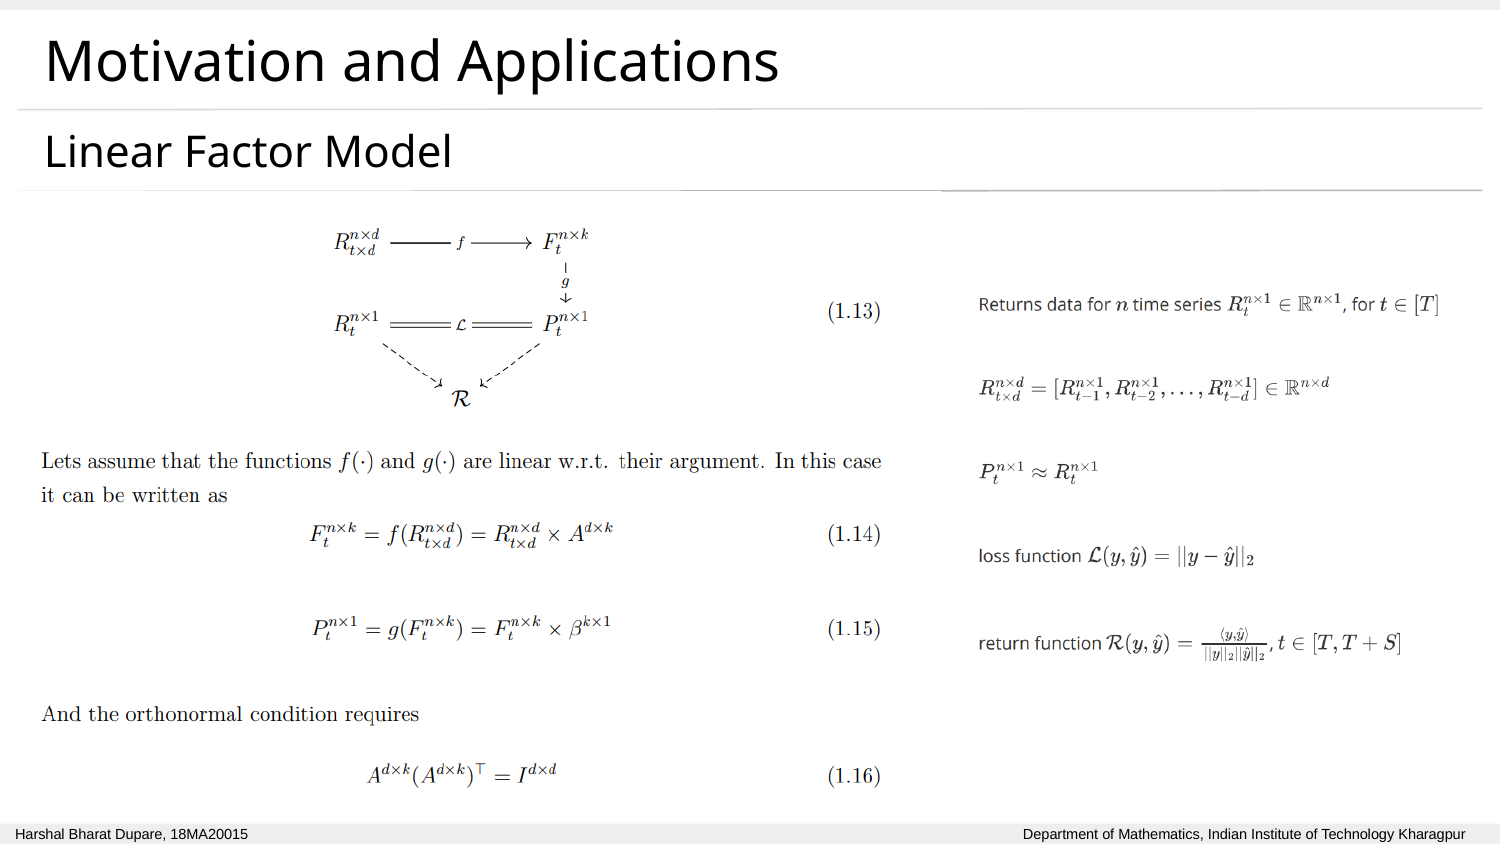

Motivation and Applications
 Linear Factor Model
Harshal Bharat Dupare, 18MA20015 Department of Mathematics, Indian Institute of Technology Kharagpur